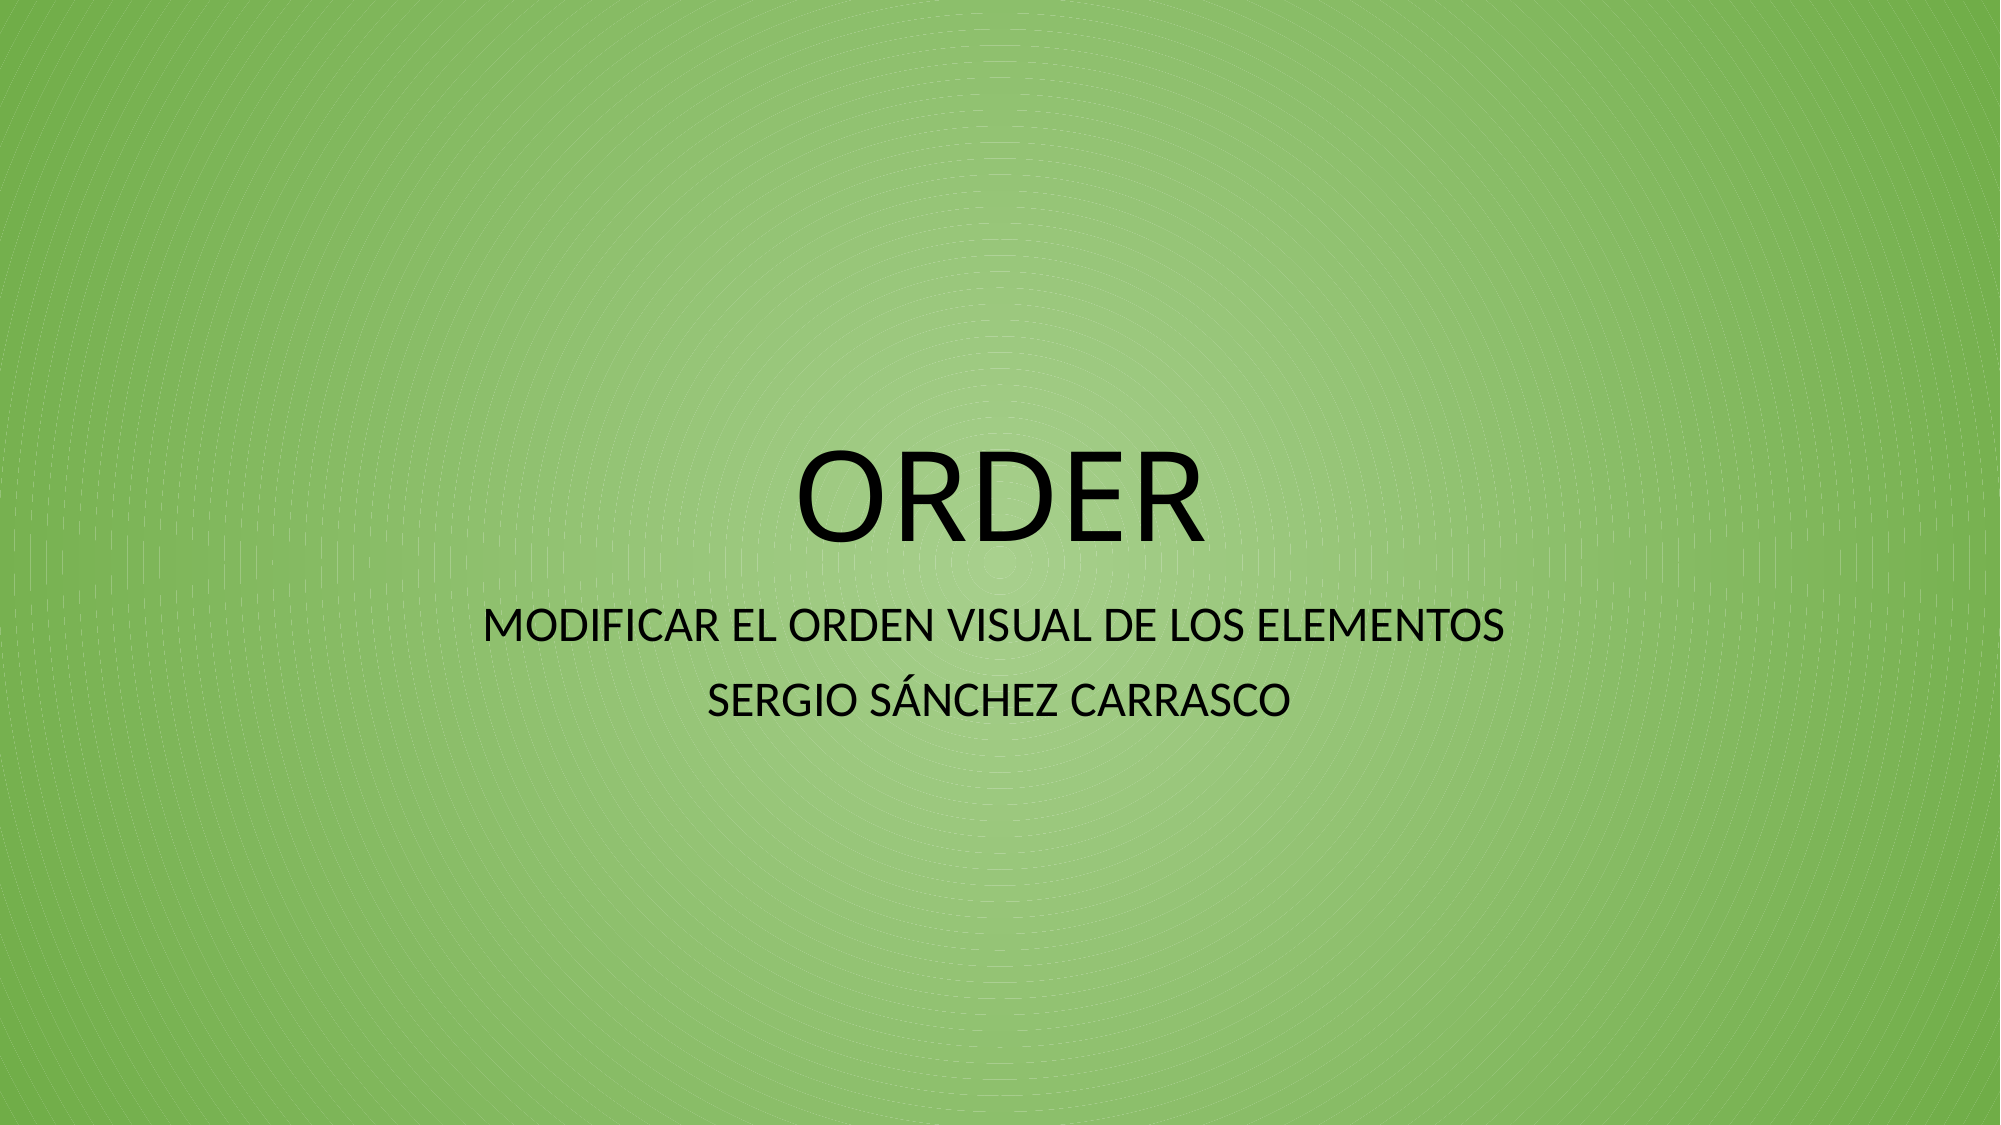

# ORDER
MODIFICAR EL ORDEN VISUAL DE LOS ELEMENTOS
SERGIO SÁNCHEZ CARRASCO